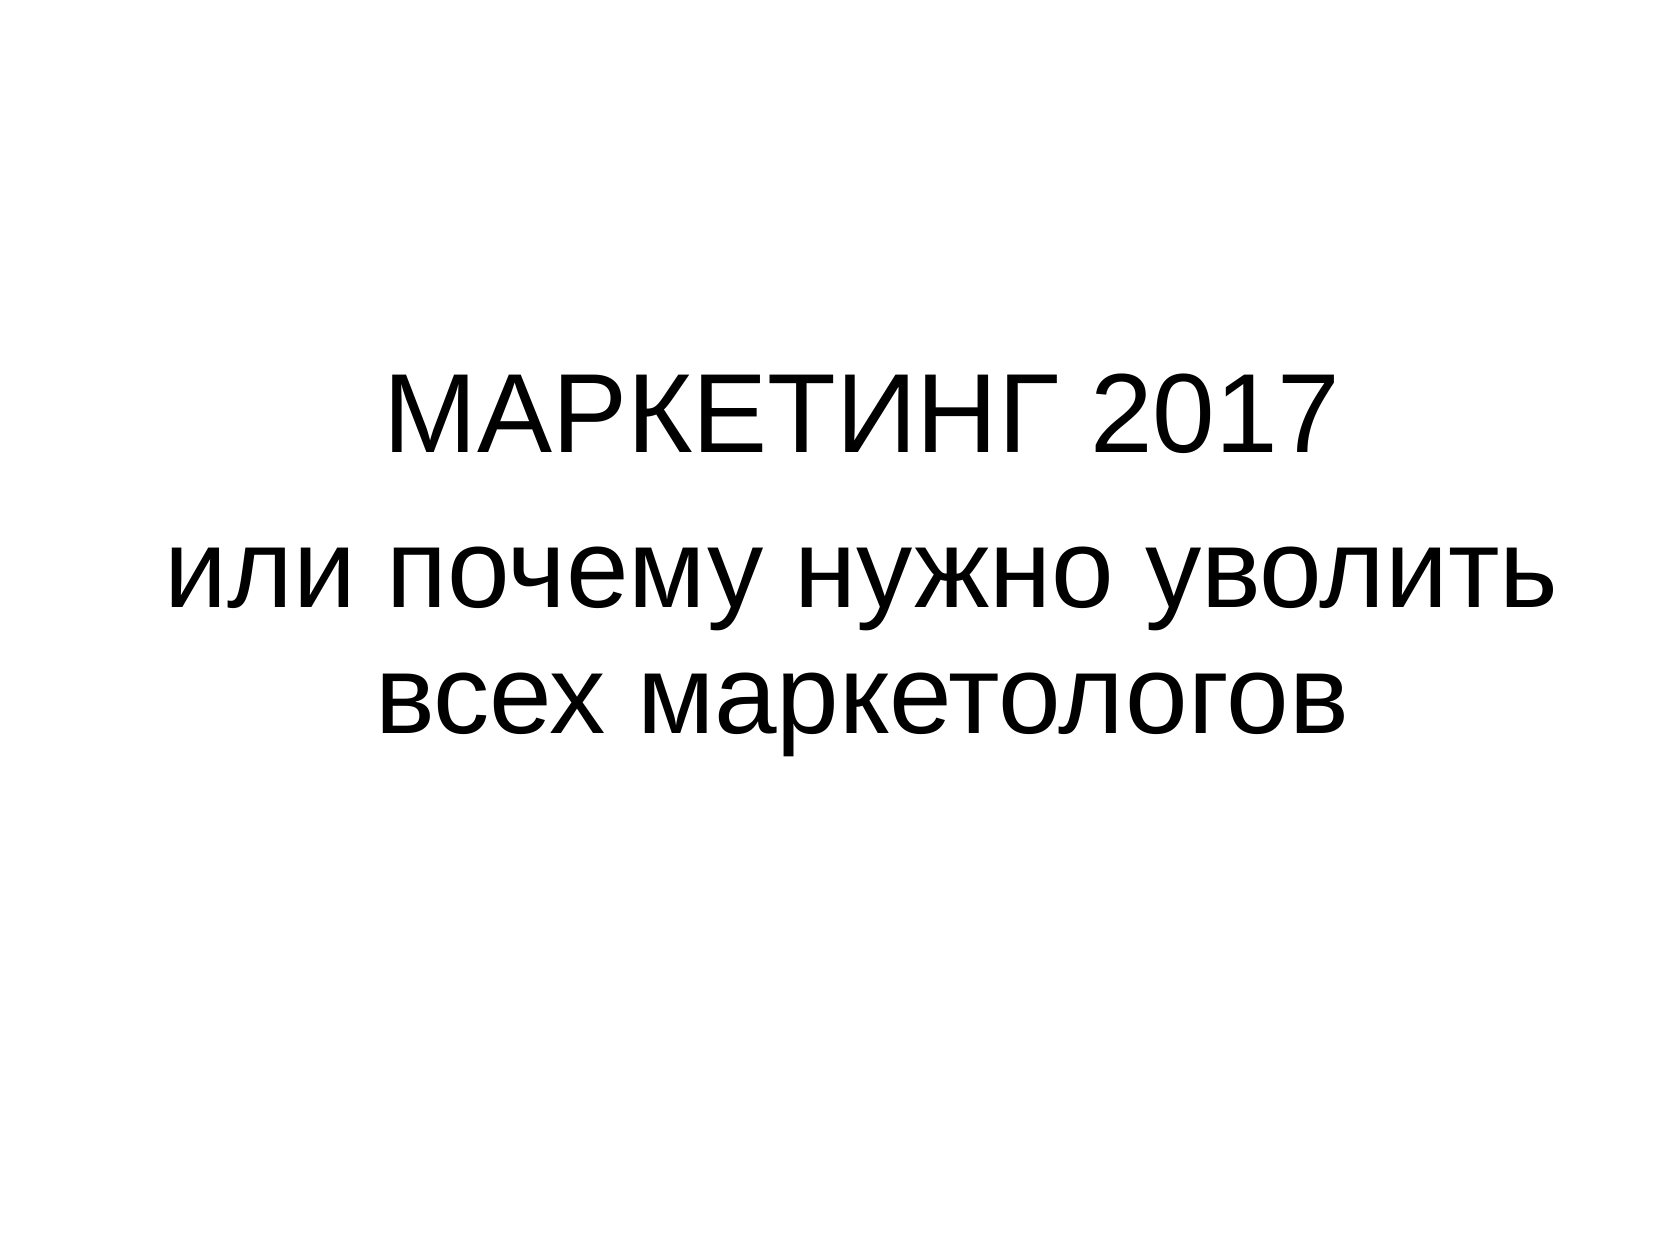

# МАРКЕТИНГ 2017
или почему нужно уволить всех маркетологов